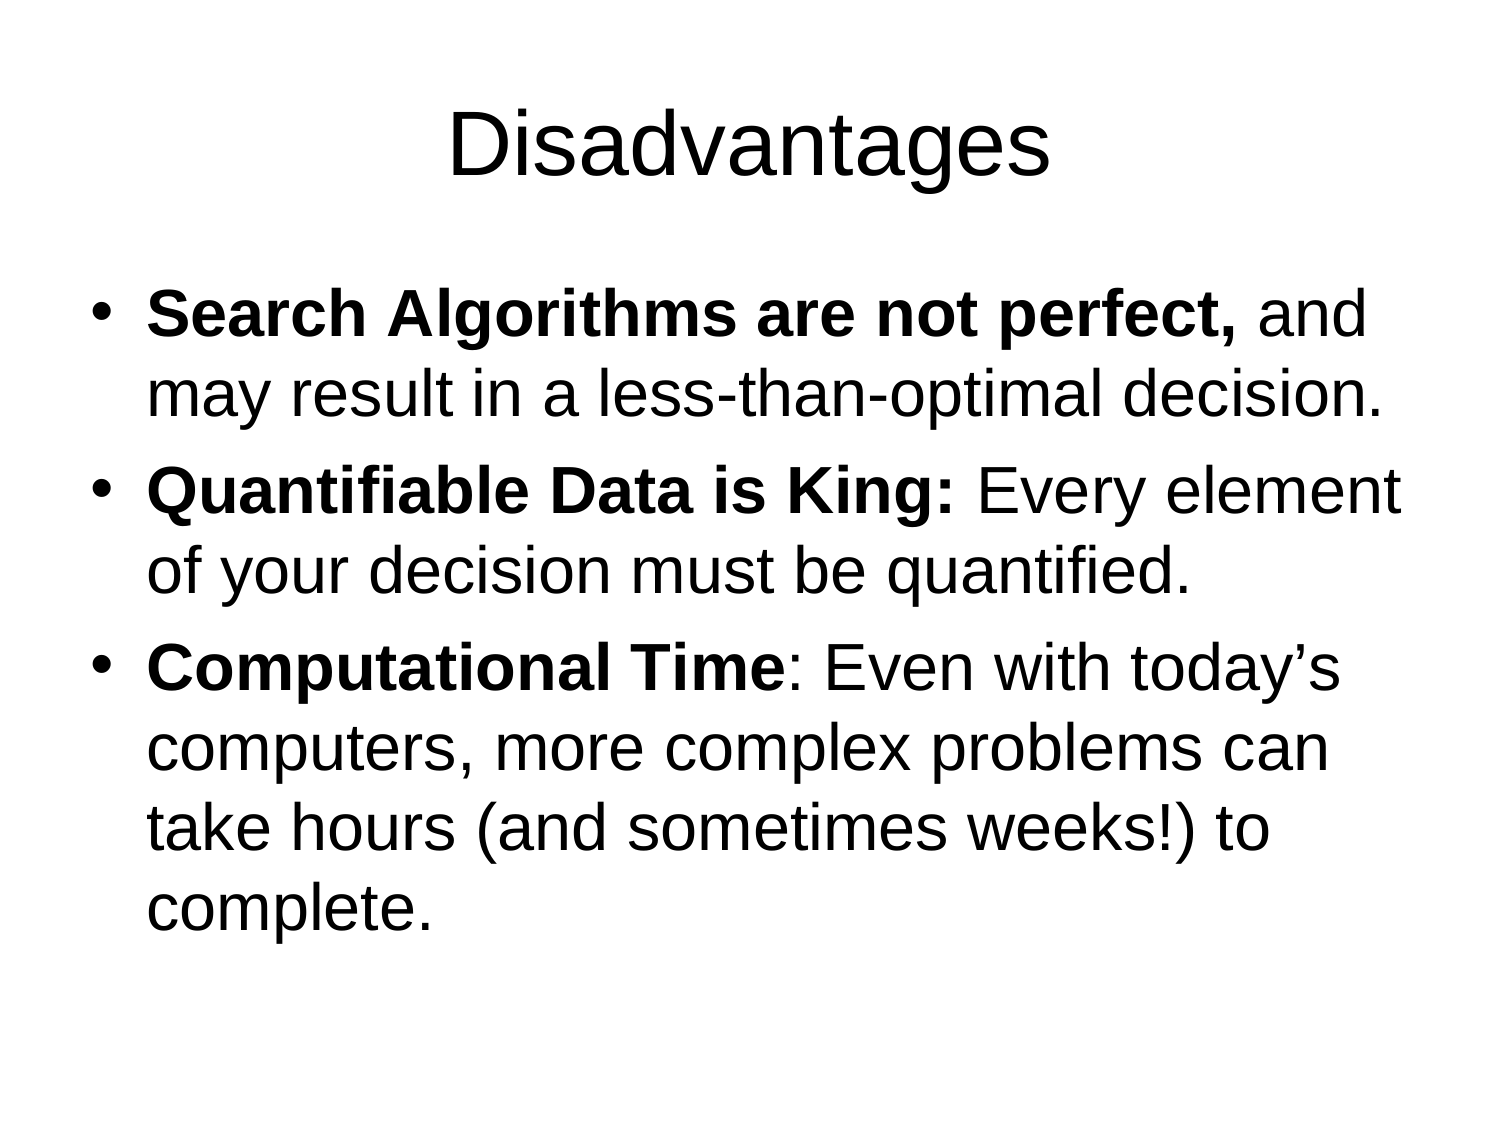

# Disadvantages
Search Algorithms are not perfect, and may result in a less-than-optimal decision.
Quantifiable Data is King: Every element of your decision must be quantified.
Computational Time: Even with today’s computers, more complex problems can take hours (and sometimes weeks!) to complete.